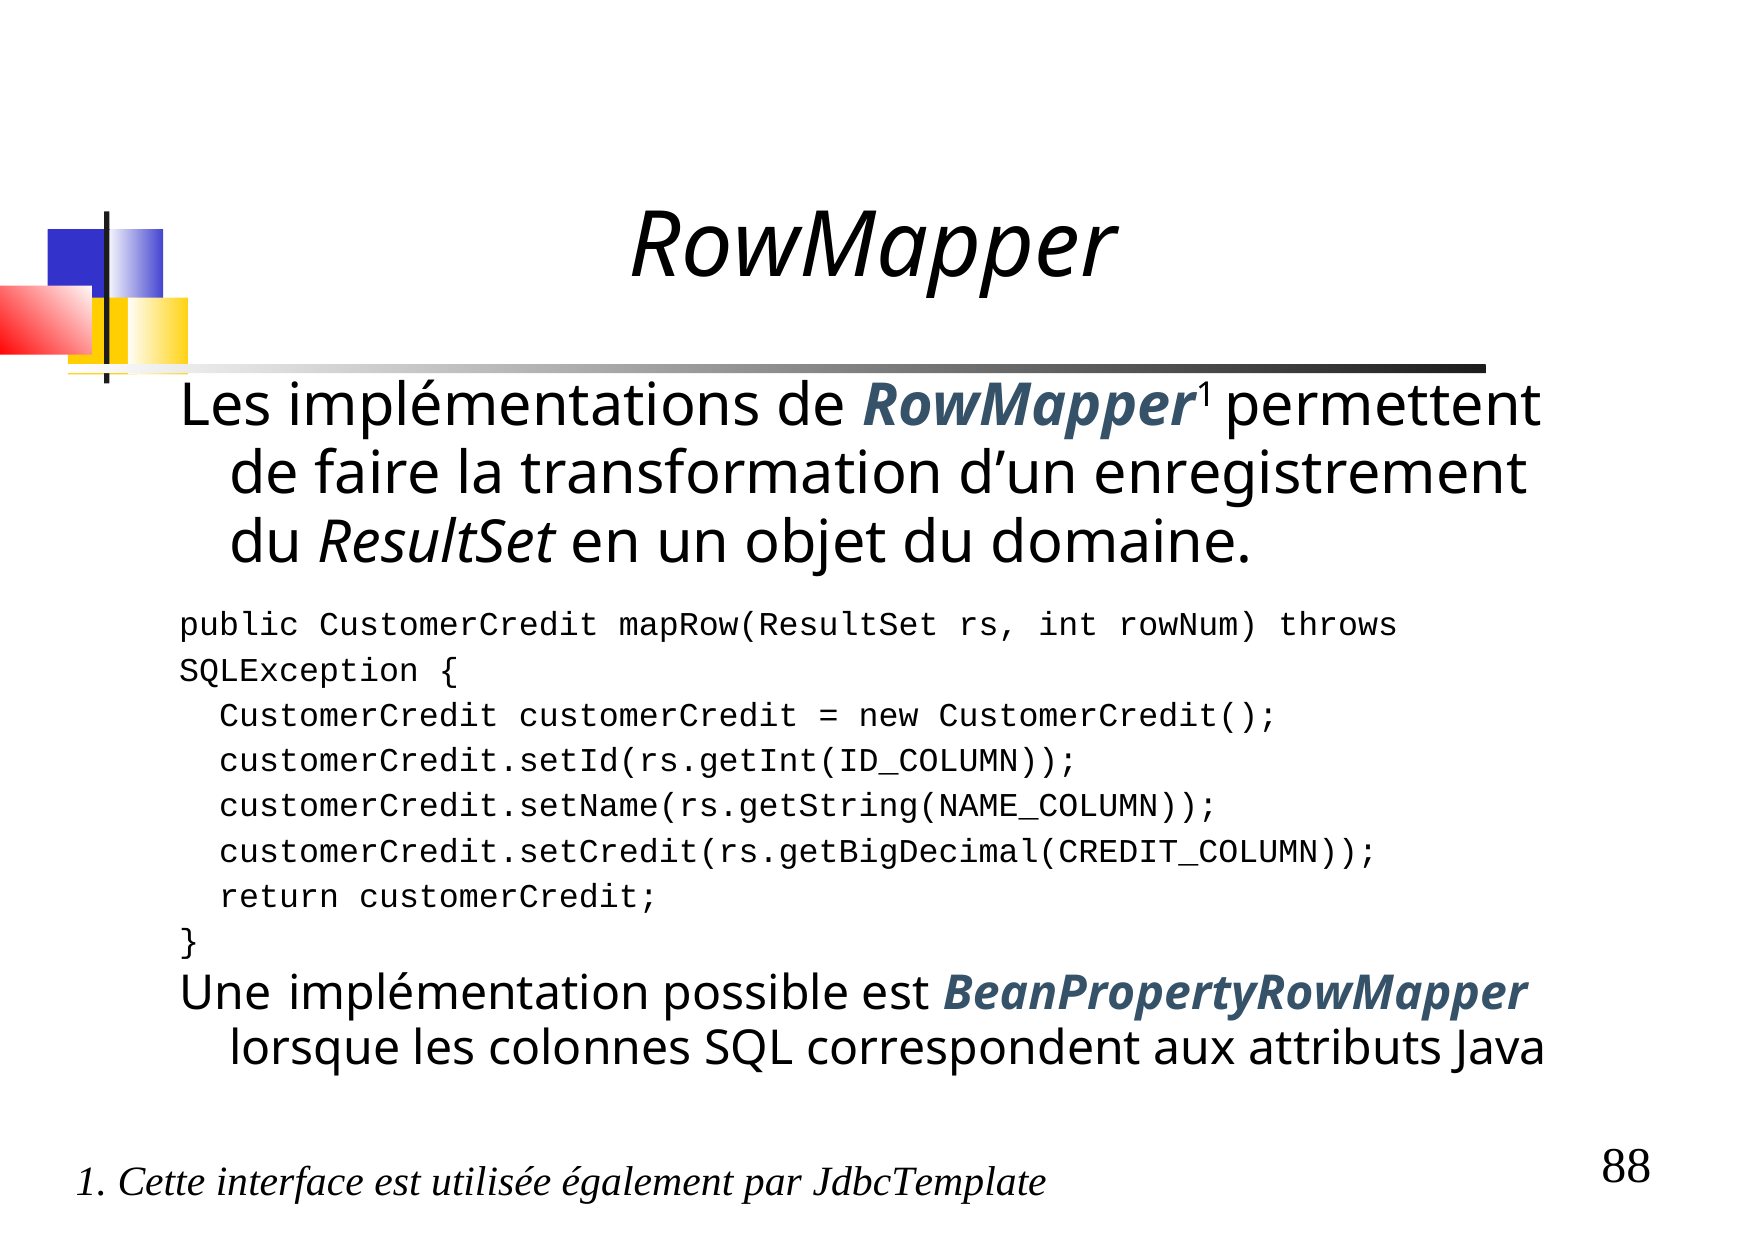

# RowMapper
Les implémentations de RowMapper1 permettent de faire la transformation d’un enregistrement du ResultSet en un objet du domaine.
public CustomerCredit mapRow(ResultSet rs, int rowNum) throws
SQLException {
 CustomerCredit customerCredit = new CustomerCredit();
 customerCredit.setId(rs.getInt(ID_COLUMN));
 customerCredit.setName(rs.getString(NAME_COLUMN));
 customerCredit.setCredit(rs.getBigDecimal(CREDIT_COLUMN));
 return customerCredit;
}
Une implémentation possible est BeanPropertyRowMapper lorsque les colonnes SQL correspondent aux attributs Java
1. Cette interface est utilisée également par JdbcTemplate